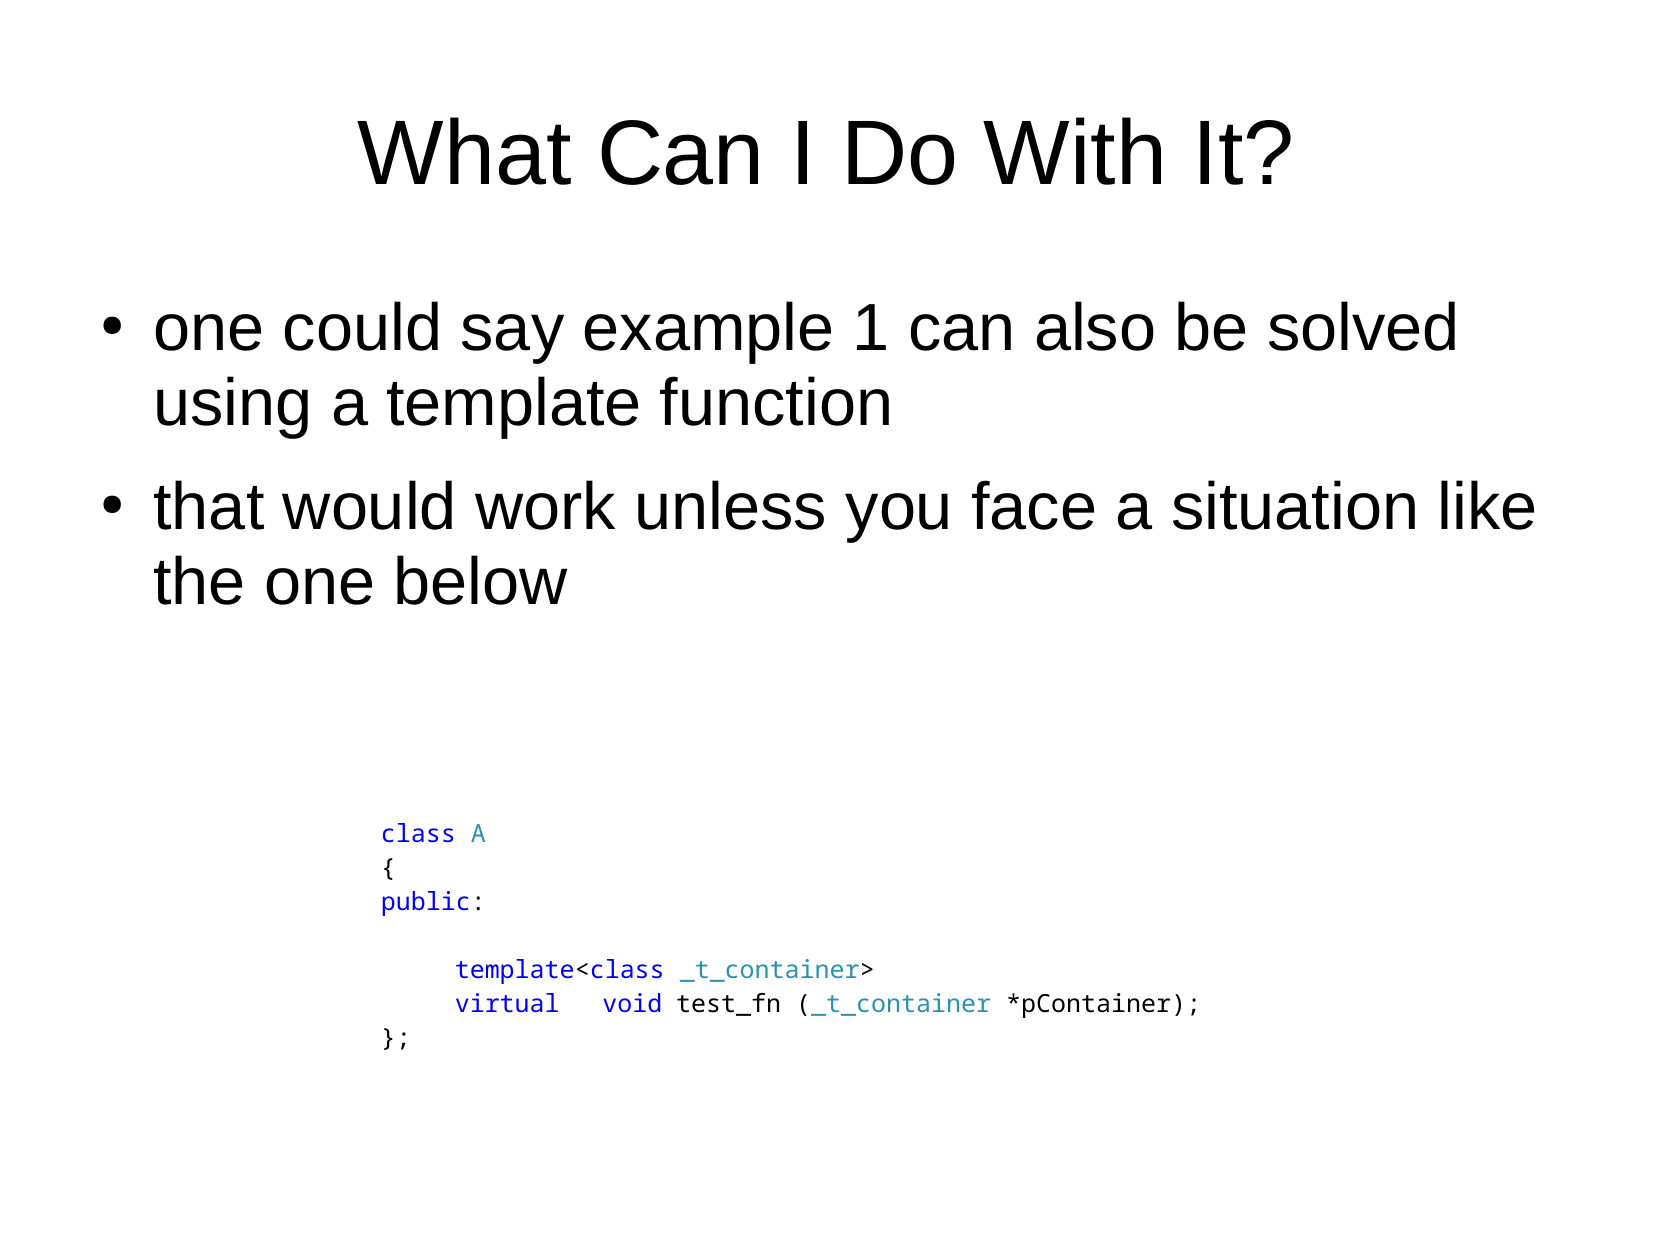

# What Can I Do With It?
one could say example 1 can also be solved using a template function
that would work unless you face a situation like the one below
class A
{
public:
	template<class _t_container>
	virtual	void	test_fn (_t_container *pContainer);
};